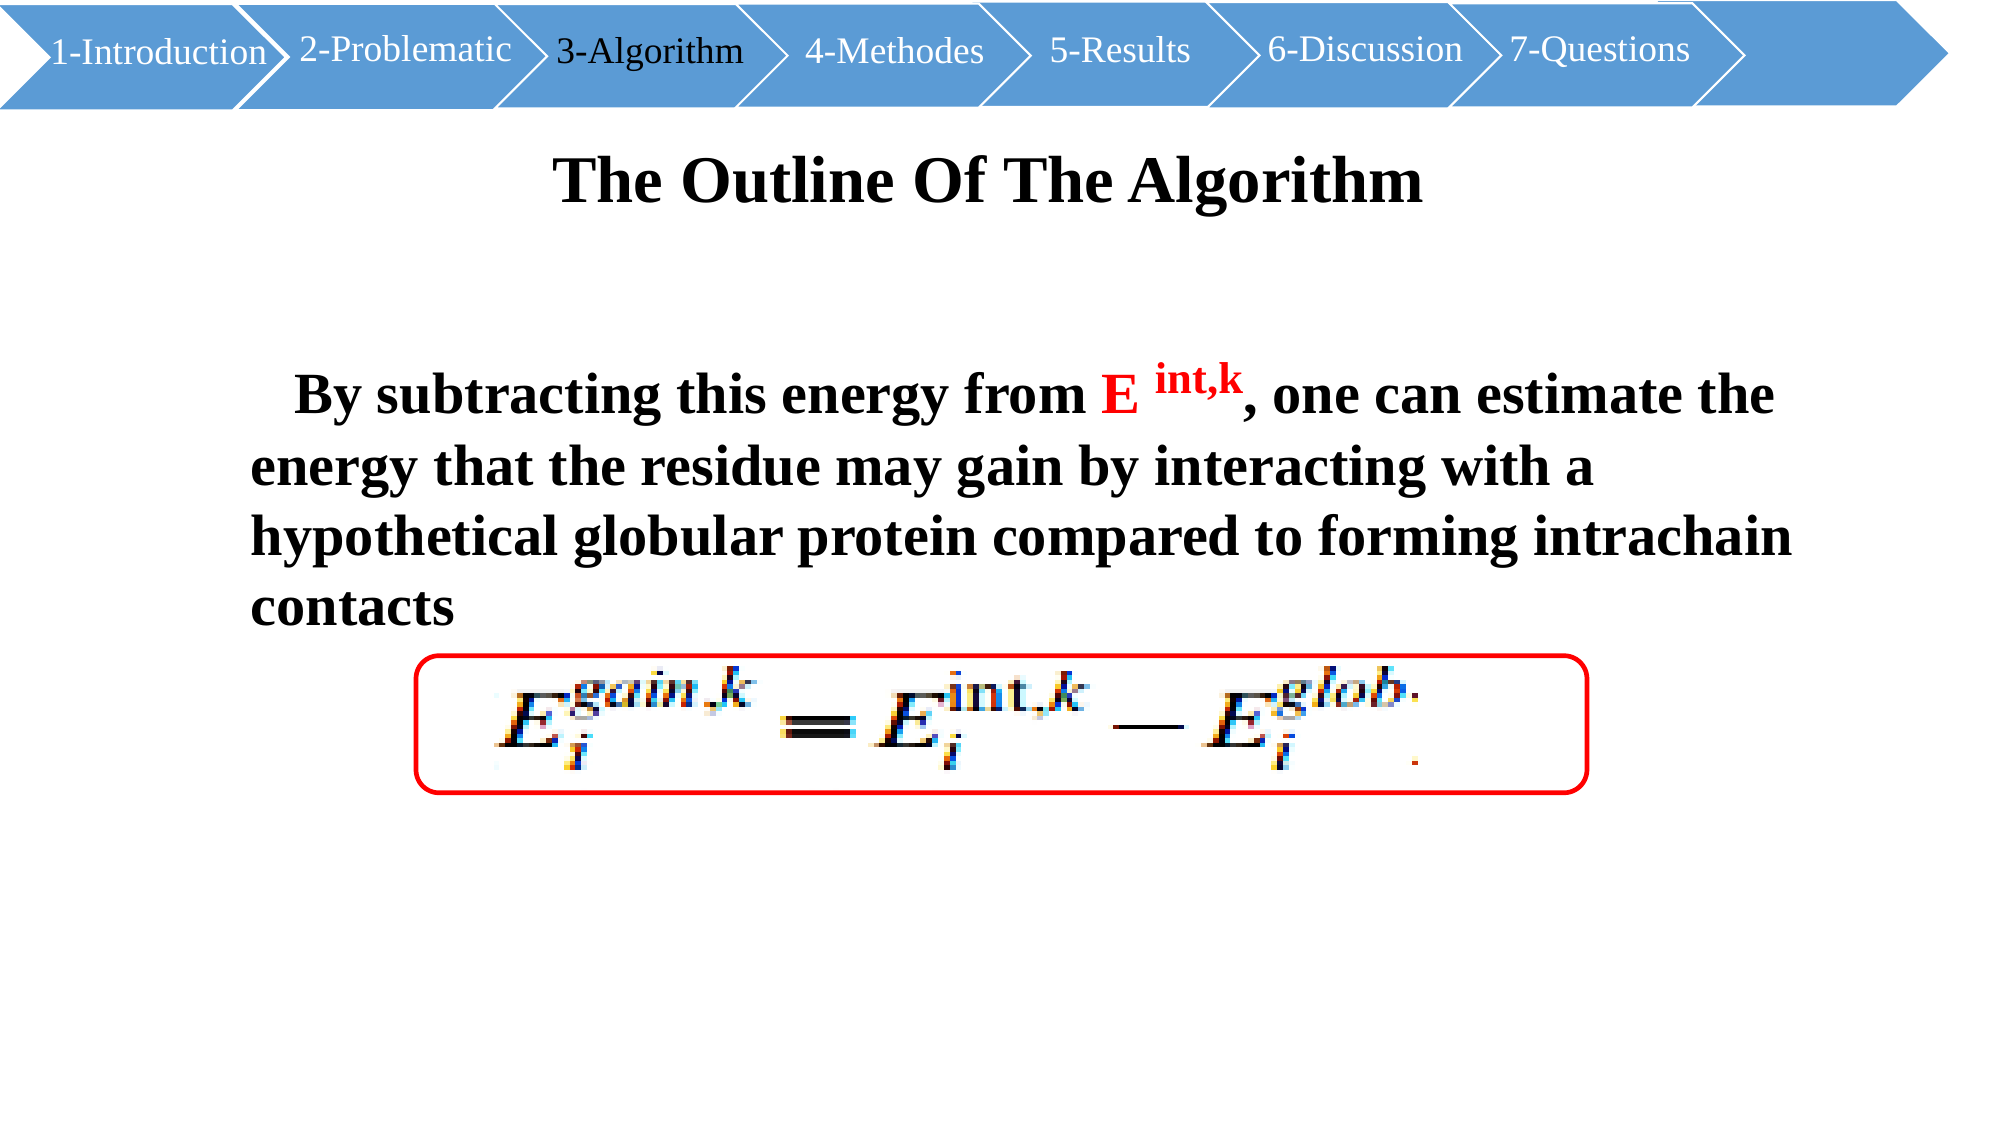

6-Discussion
7-Questions
2-Problematic
5-Results
3-Algorithm
4-Methodes
1-Introduction
The Outline Of The Algorithm
 By subtracting this energy from E int,k, one can estimate the energy that the residue may gain by interacting with a hypothetical globular protein compared to forming intrachain contacts